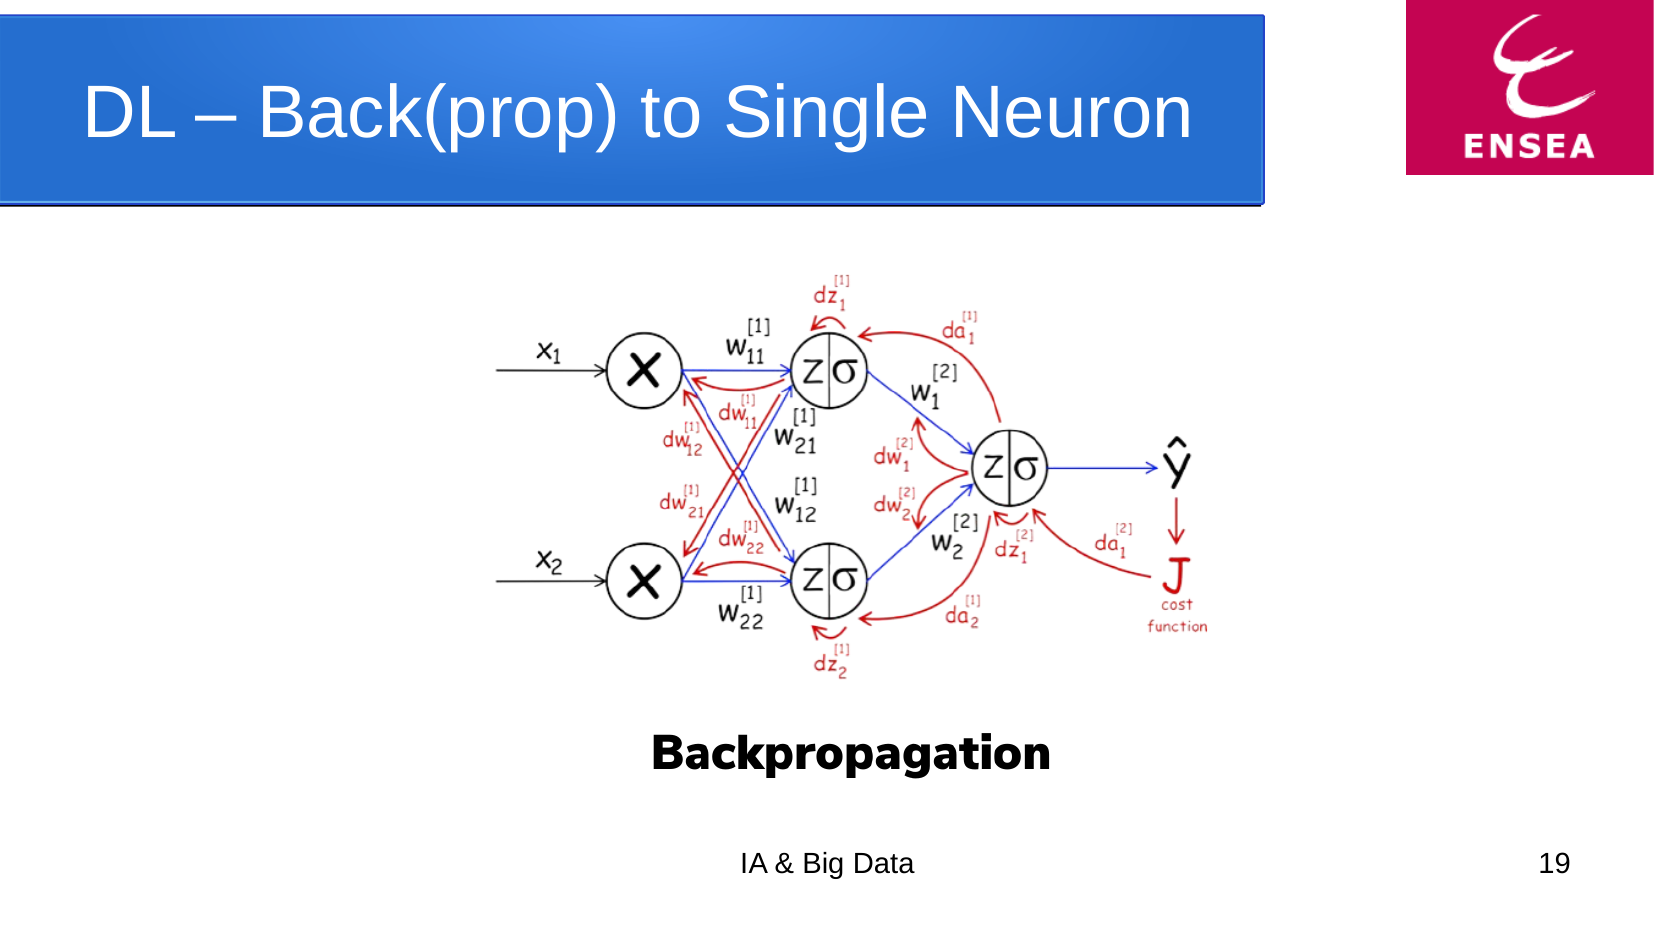

# DL – Back(prop) to Single Neuron
IA & Big Data
19